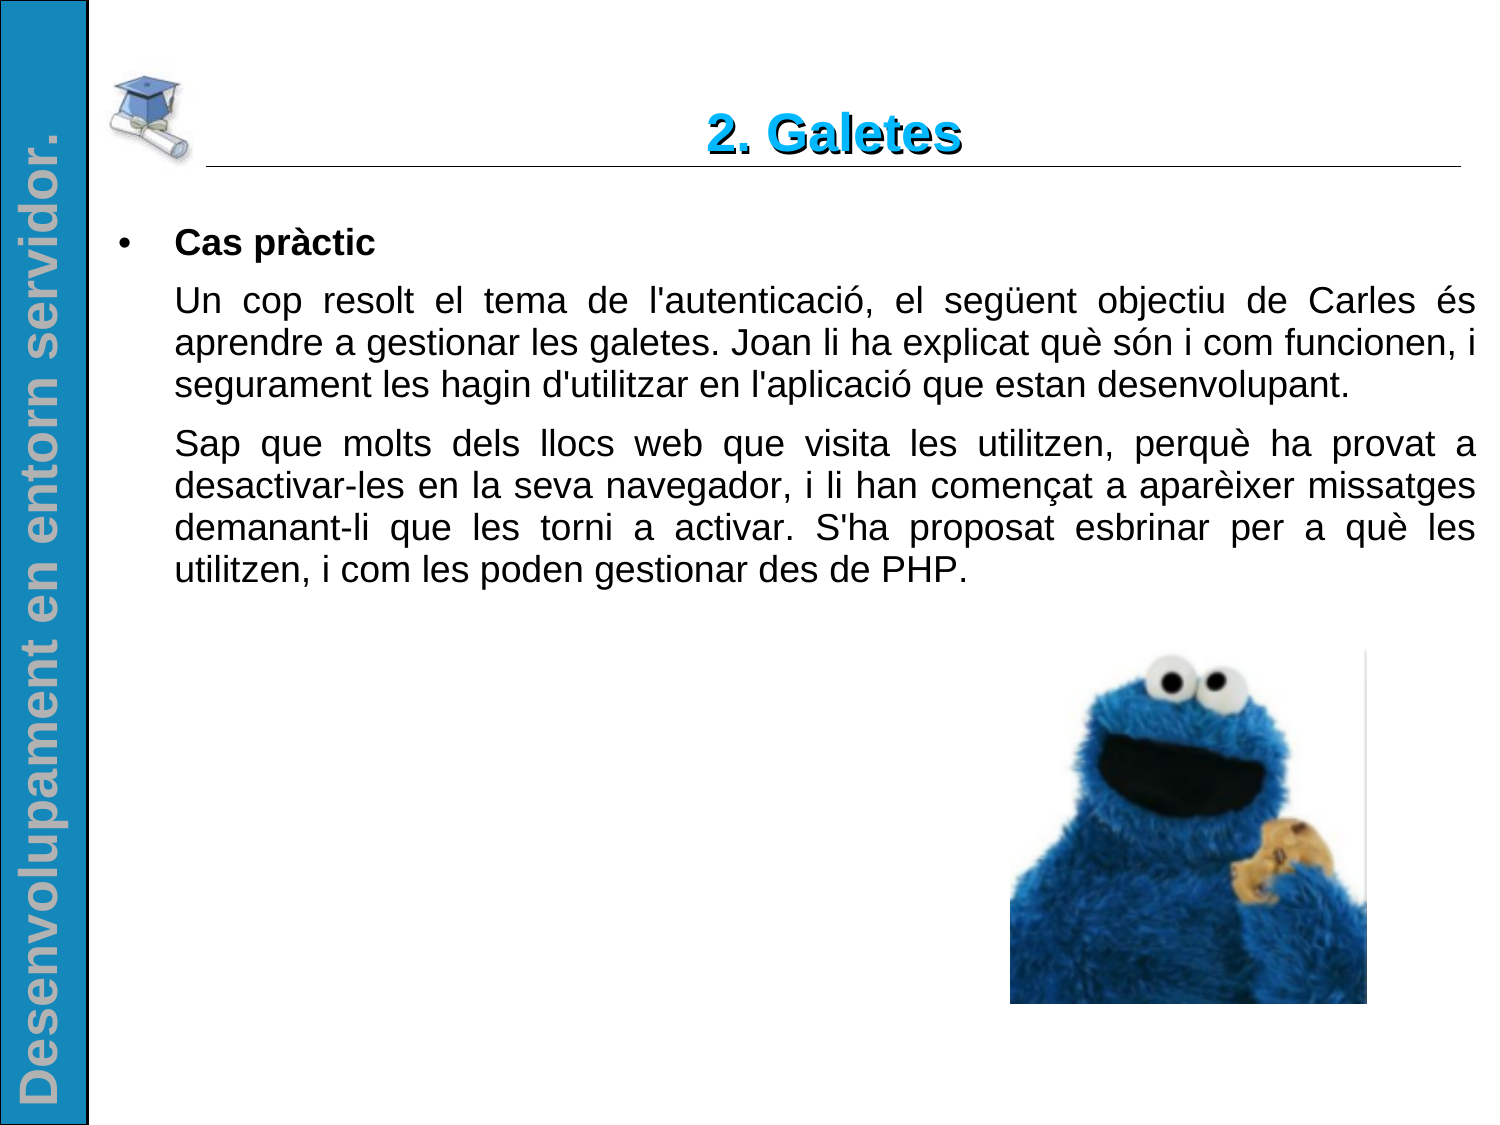

# 2. Galetes
Cas pràctic
Un cop resolt el tema de l'autenticació, el següent objectiu de Carles és aprendre a gestionar les galetes. Joan li ha explicat què són i com funcionen, i segurament les hagin d'utilitzar en l'aplicació que estan desenvolupant.
Sap que molts dels llocs web que visita les utilitzen, perquè ha provat a desactivar-les en la seva navegador, i li han començat a aparèixer missatges demanant-li que les torni a activar. S'ha proposat esbrinar per a què les utilitzen, i com les poden gestionar des de PHP.